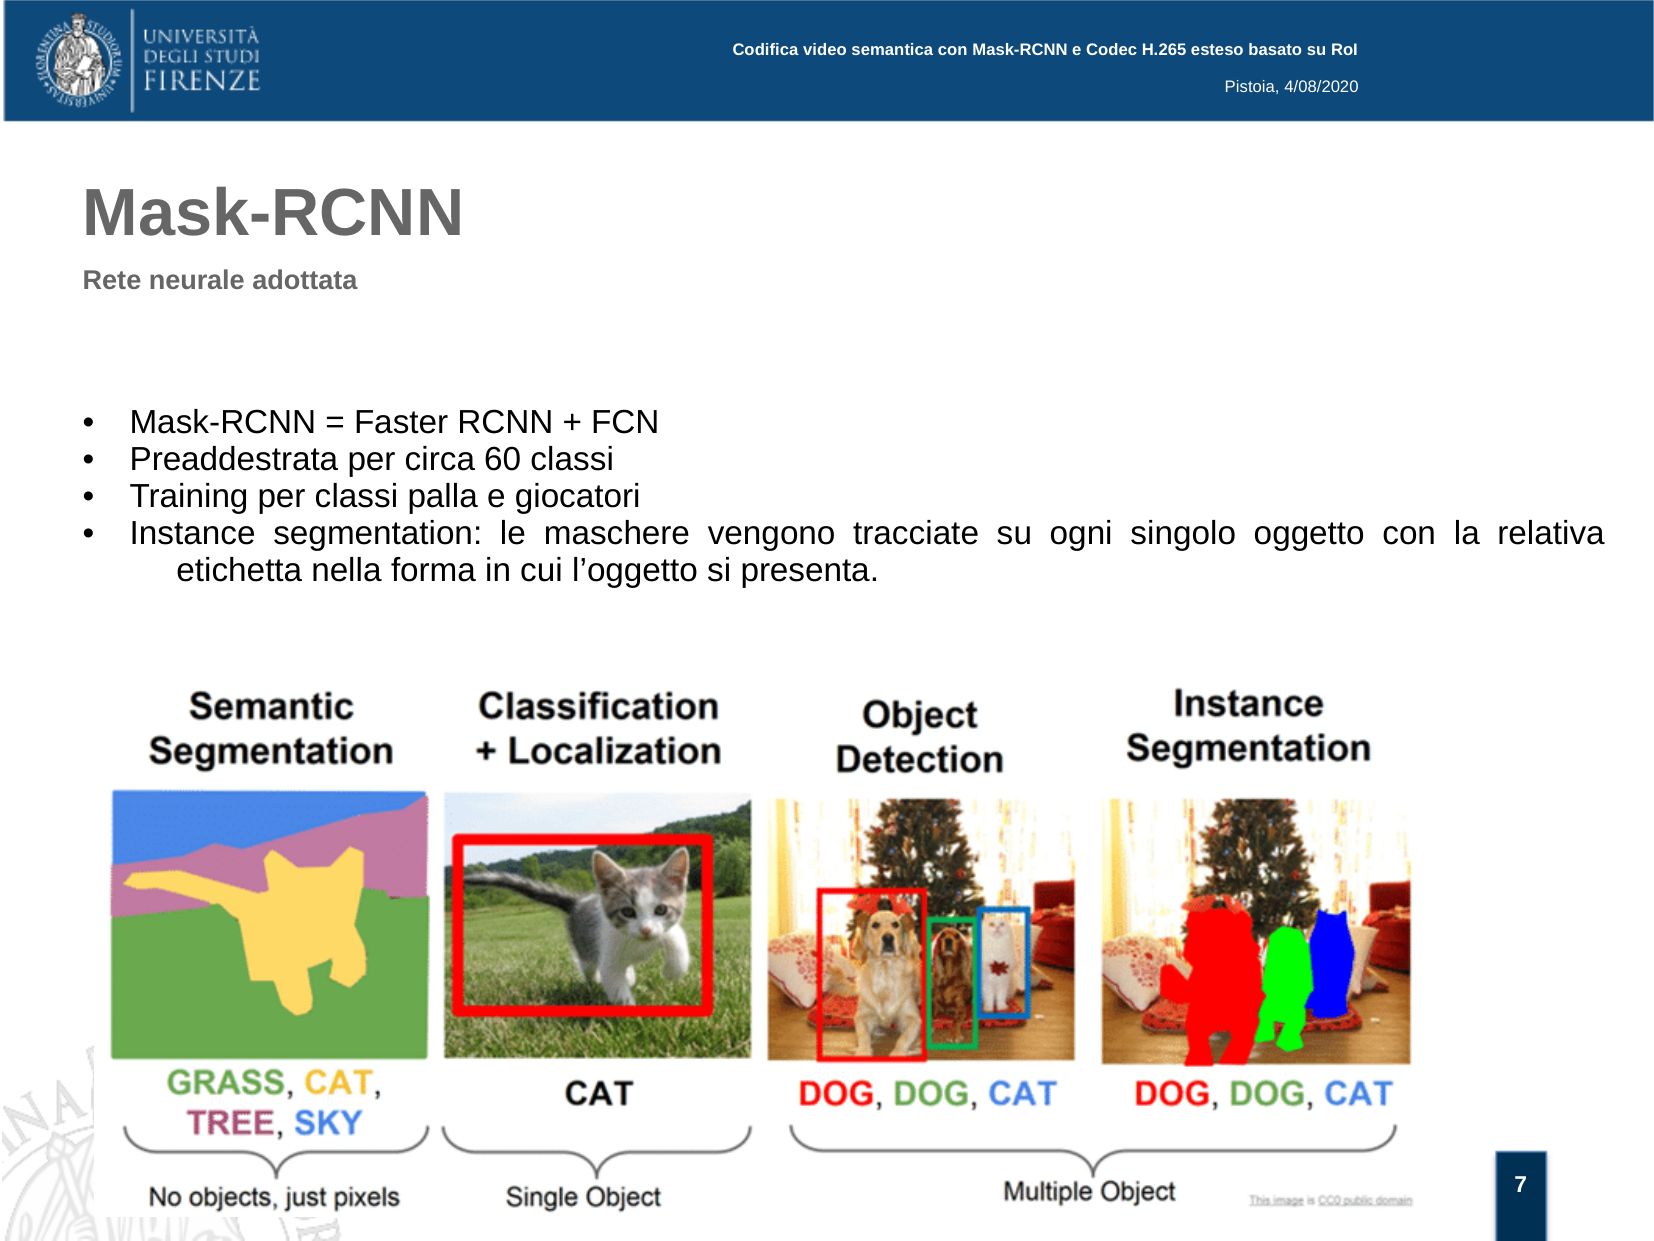

Codifica video semantica con Mask-RCNN e Codec H.265 esteso basato su RoI
Pistoia, 4/08/2020
Mask-RCNN
Rete neurale adottata
Mask-RCNN = Faster RCNN + FCN
Preaddestrata per circa 60 classi
Training per classi palla e giocatori
Instance segmentation: le maschere vengono tracciate su ogni singolo oggetto con la relativa etichetta nella forma in cui l’oggetto si presenta.
7